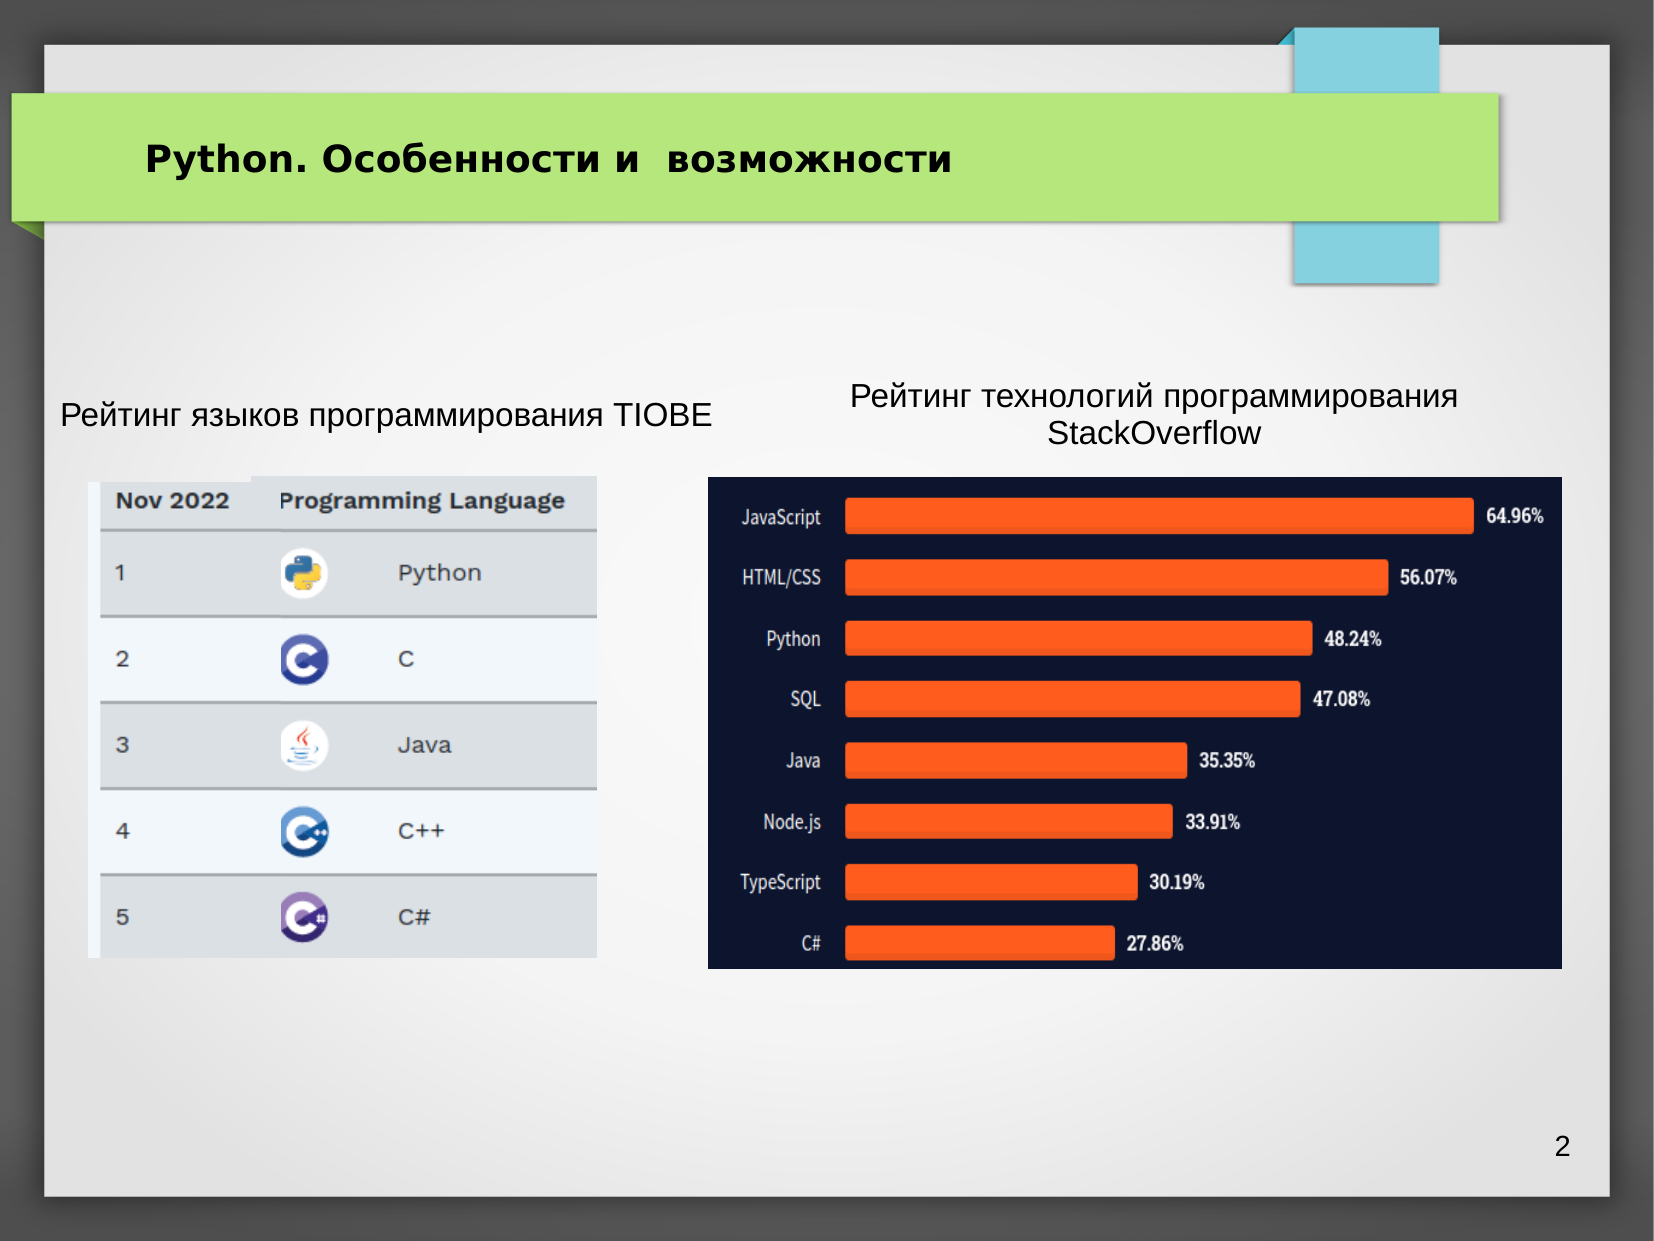

Python. Особенности и возможности
Рейтинг языков программирования TIOBE
Рейтинг технологий программирования StackOverflow
2